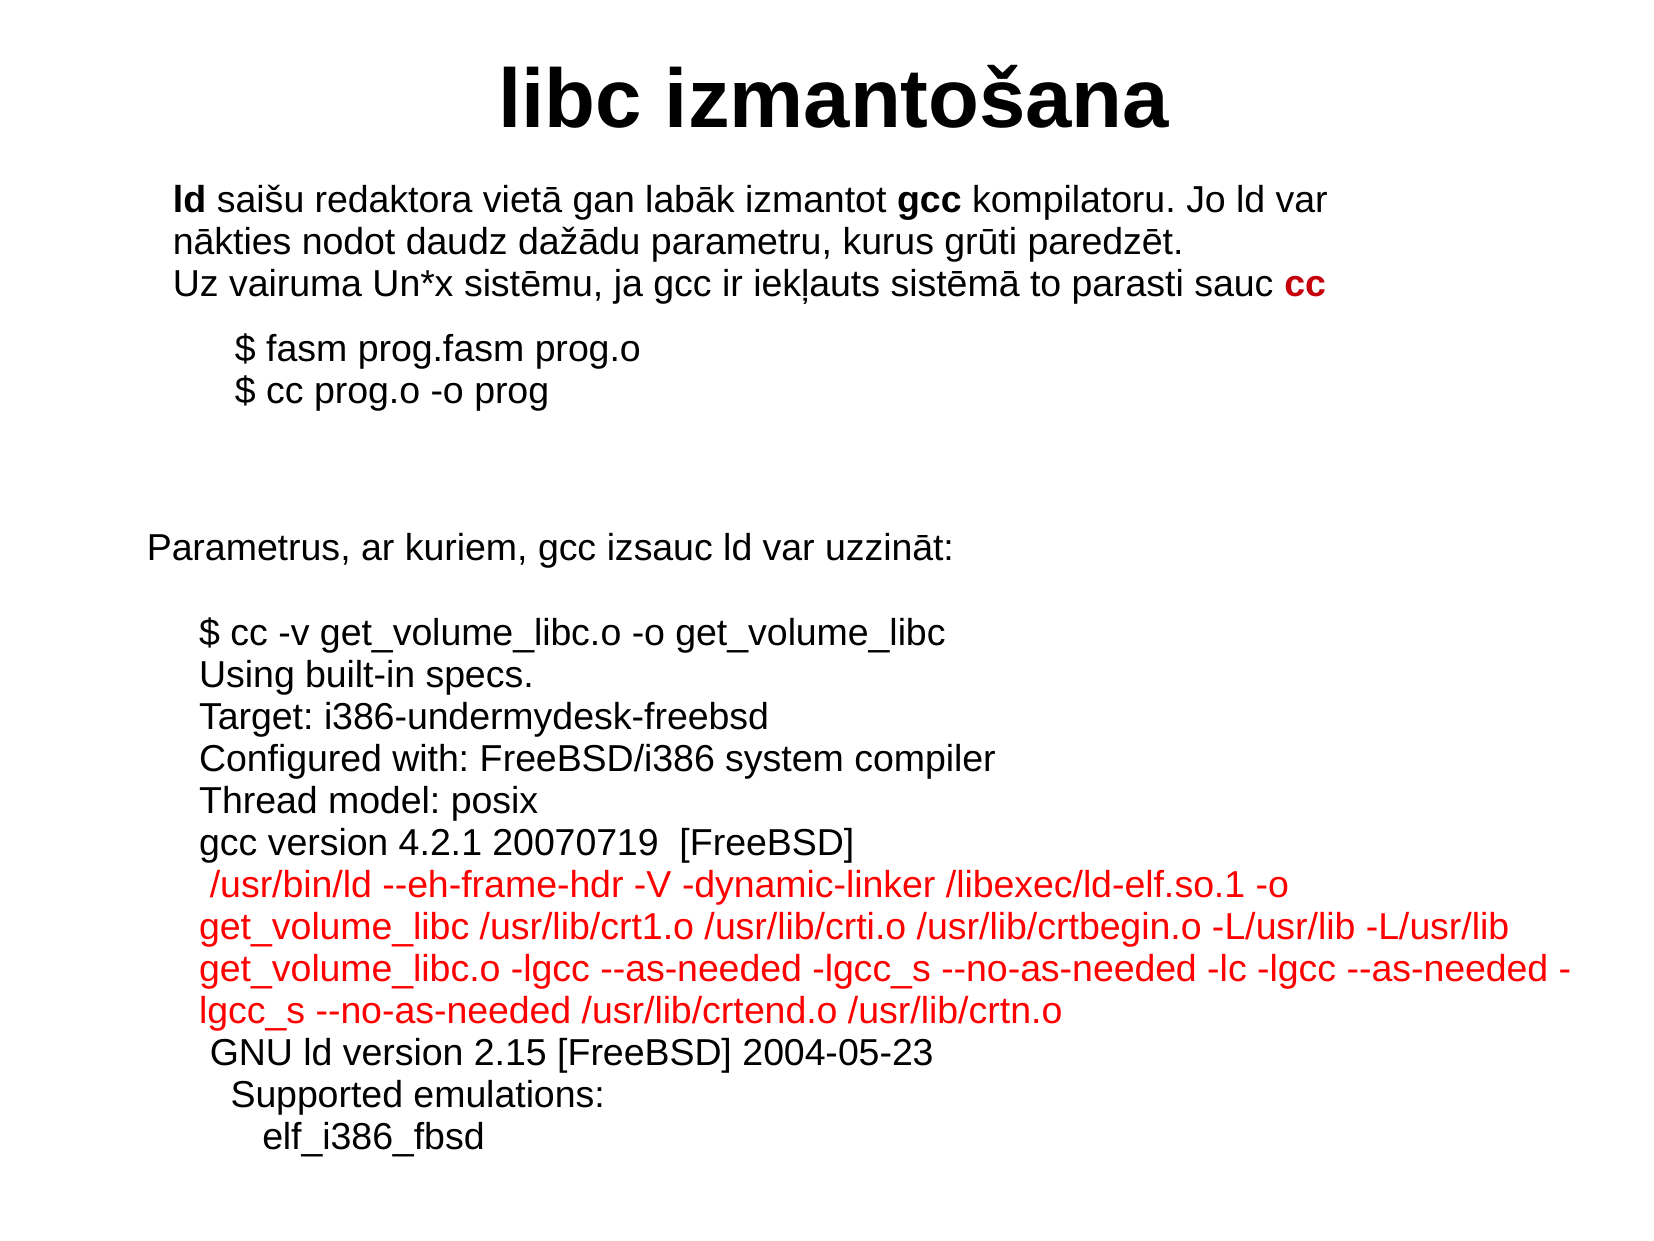

libc izmantošana
ld saišu redaktora vietā gan labāk izmantot gcc kompilatoru. Jo ld var nākties nodot daudz dažādu parametru, kurus grūti paredzēt.
Uz vairuma Un*x sistēmu, ja gcc ir iekļauts sistēmā to parasti sauc cc
$ fasm prog.fasm prog.o
$ cc prog.o -o prog
Parametrus, ar kuriem, gcc izsauc ld var uzzināt:
$ cc -v get_volume_libc.o -o get_volume_libc
Using built-in specs.
Target: i386-undermydesk-freebsd
Configured with: FreeBSD/i386 system compiler
Thread model: posix
gcc version 4.2.1 20070719 [FreeBSD]
 /usr/bin/ld --eh-frame-hdr -V -dynamic-linker /libexec/ld-elf.so.1 -o get_volume_libc /usr/lib/crt1.o /usr/lib/crti.o /usr/lib/crtbegin.o -L/usr/lib -L/usr/lib get_volume_libc.o -lgcc --as-needed -lgcc_s --no-as-needed -lc -lgcc --as-needed -lgcc_s --no-as-needed /usr/lib/crtend.o /usr/lib/crtn.o
 GNU ld version 2.15 [FreeBSD] 2004-05-23
 Supported emulations:
 elf_i386_fbsd